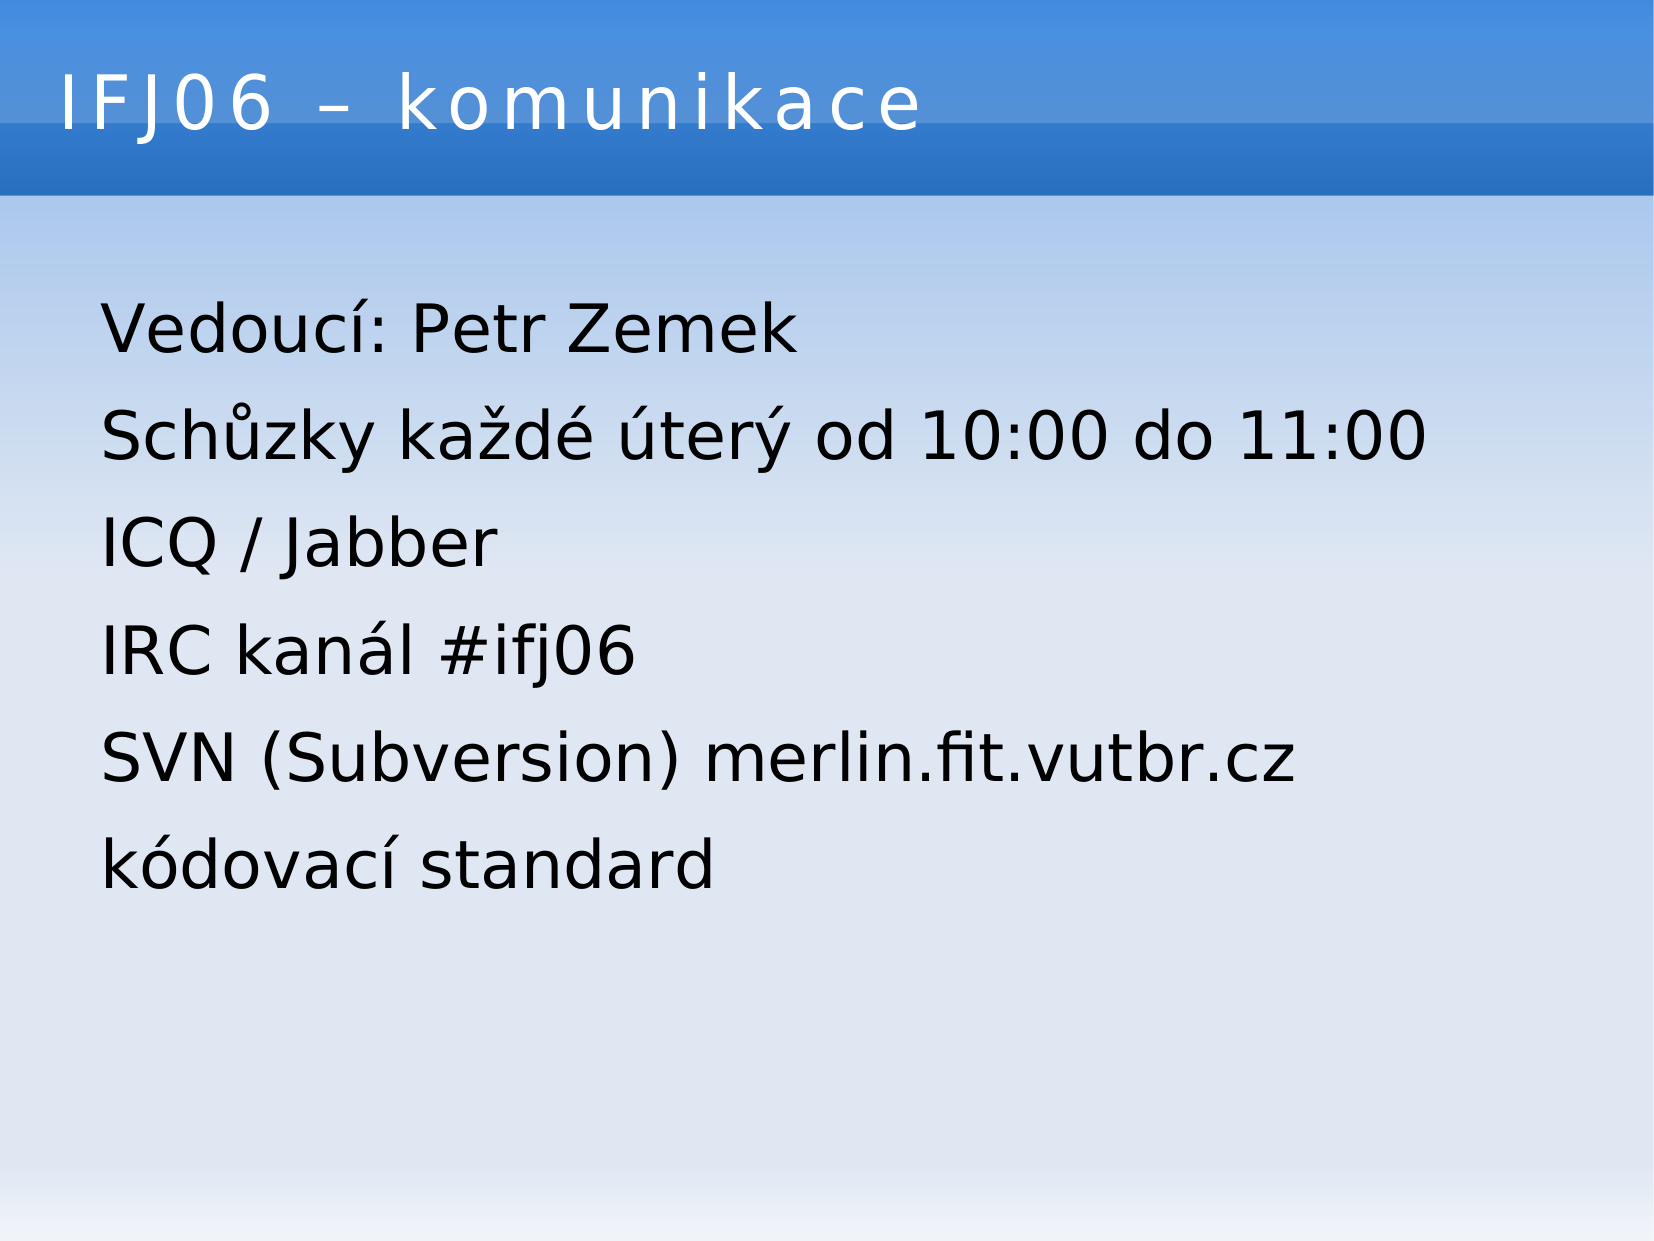

# IFJ06 – komunikace
Vedoucí: Petr Zemek
Schůzky každé úterý od 10:00 do 11:00
ICQ / Jabber
IRC kanál #ifj06
SVN (Subversion) merlin.fit.vutbr.cz
kódovací standard